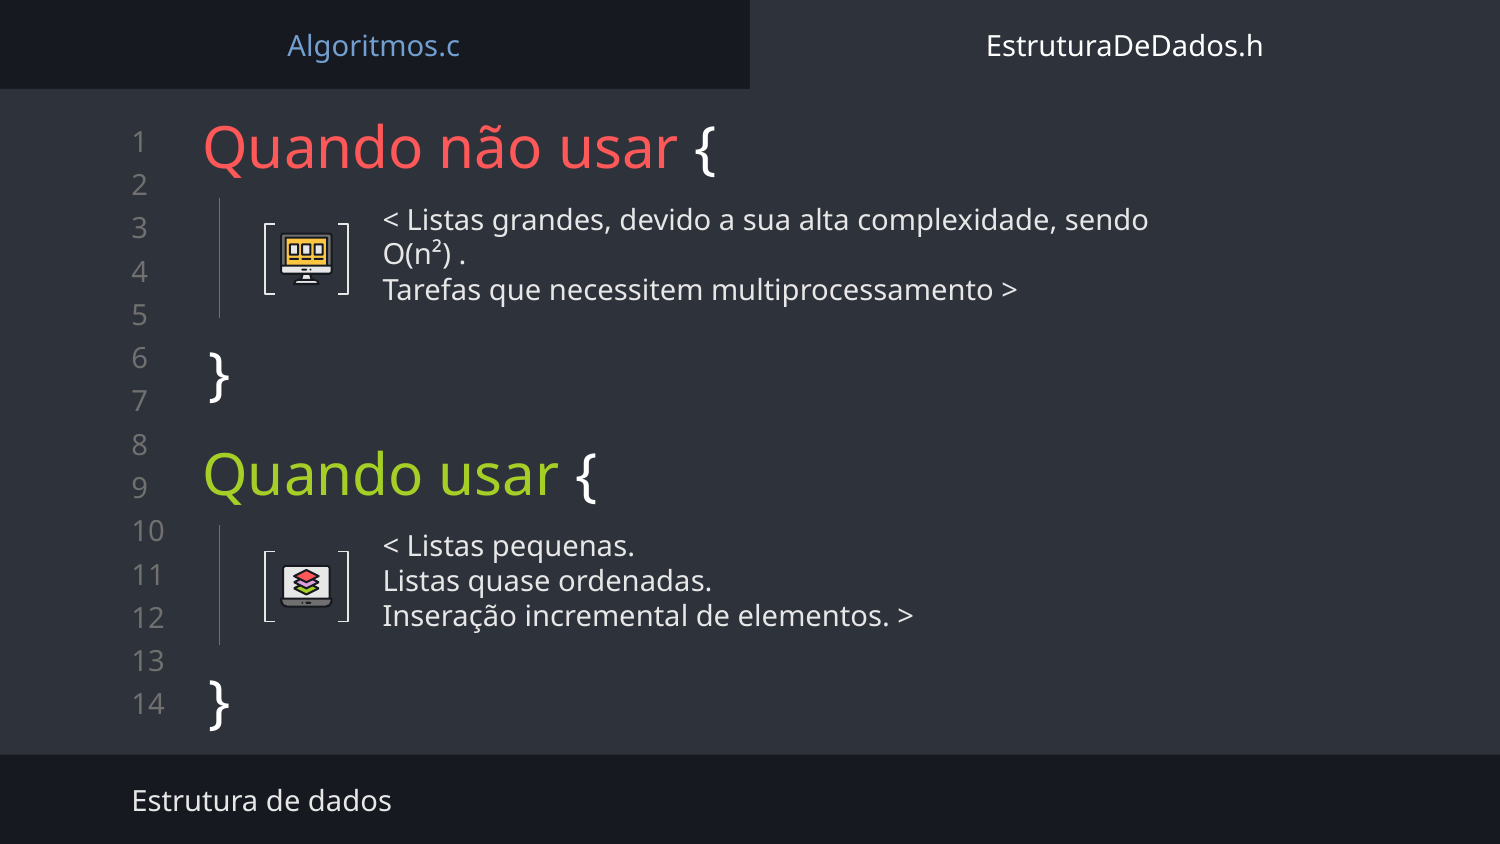

Algoritmos.c
EstruturaDeDados.h
Quando não usar {
# < Listas grandes, devido a sua alta complexidade, sendo O(n²) . Tarefas que necessitem multiprocessamento >
}
Quando usar {
< Listas pequenas.
Listas quase ordenadas.
Inseração incremental de elementos. >
}
Estrutura de dados